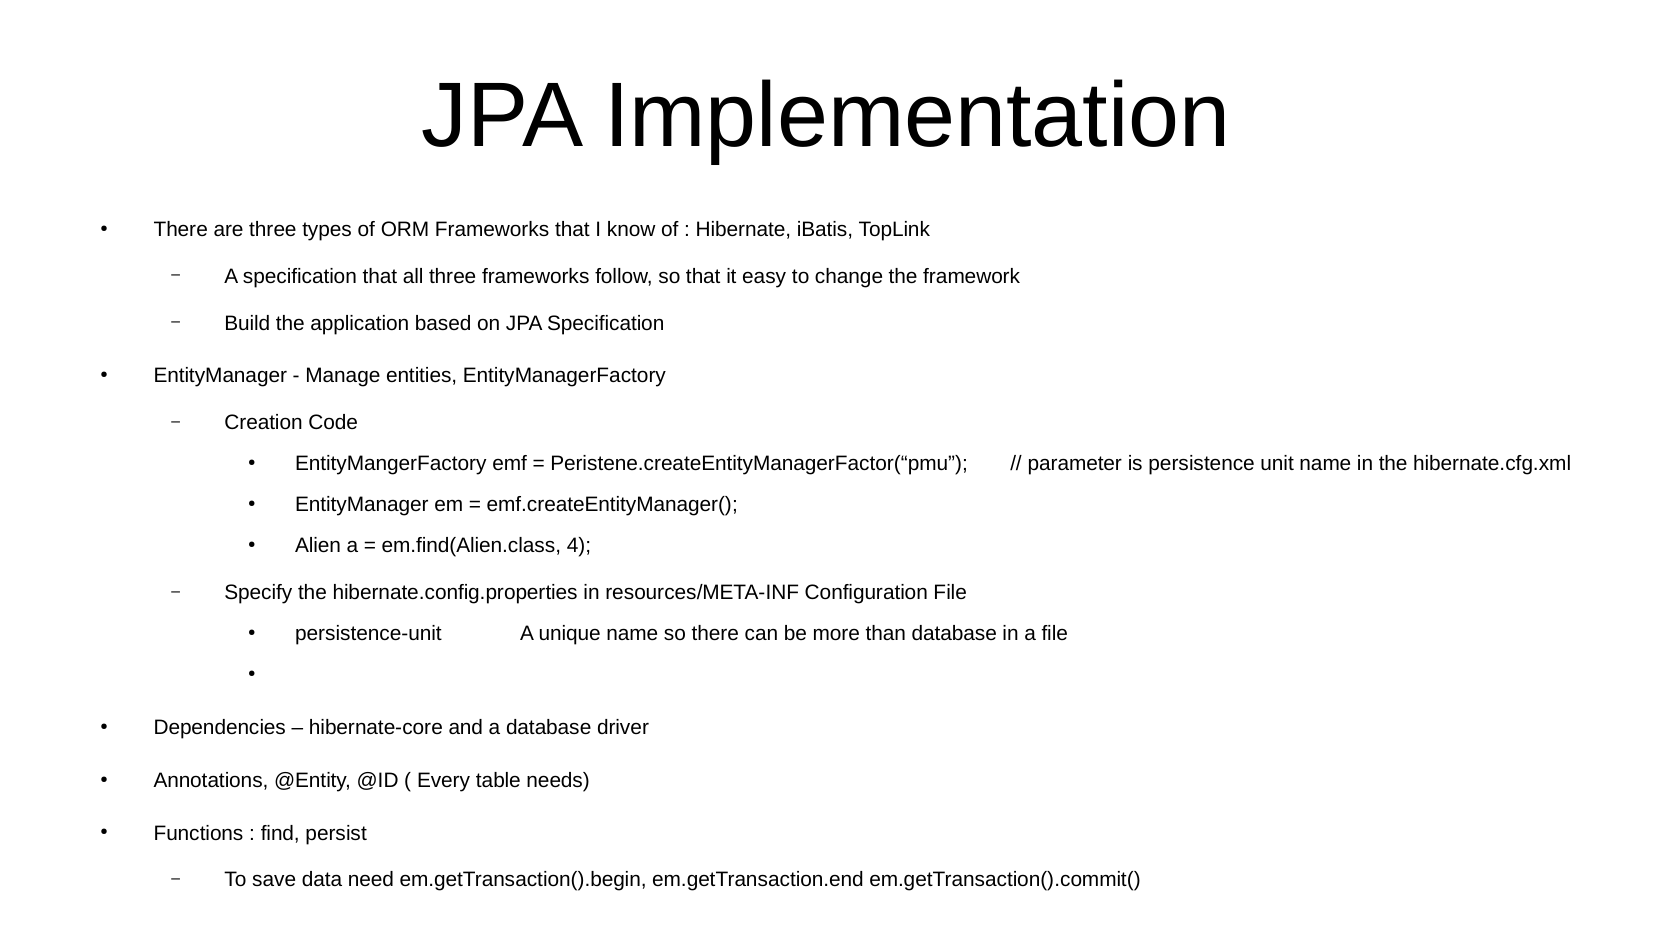

# JPA Implementation
There are three types of ORM Frameworks that I know of : Hibernate, iBatis, TopLink
A specification that all three frameworks follow, so that it easy to change the framework
Build the application based on JPA Specification
EntityManager - Manage entities, EntityManagerFactory
Creation Code
EntityMangerFactory emf = Peristene.createEntityManagerFactor(“pmu”);	 // parameter is persistence unit name in the hibernate.cfg.xml
EntityManager em = emf.createEntityManager();
Alien a = em.find(Alien.class, 4);
Specify the hibernate.config.properties in resources/META-INF Configuration File
persistence-unit		A unique name so there can be more than database in a file
Dependencies – hibernate-core and a database driver
Annotations, @Entity, @ID ( Every table needs)
Functions : find, persist
To save data need em.getTransaction().begin, em.getTransaction.end em.getTransaction().commit()